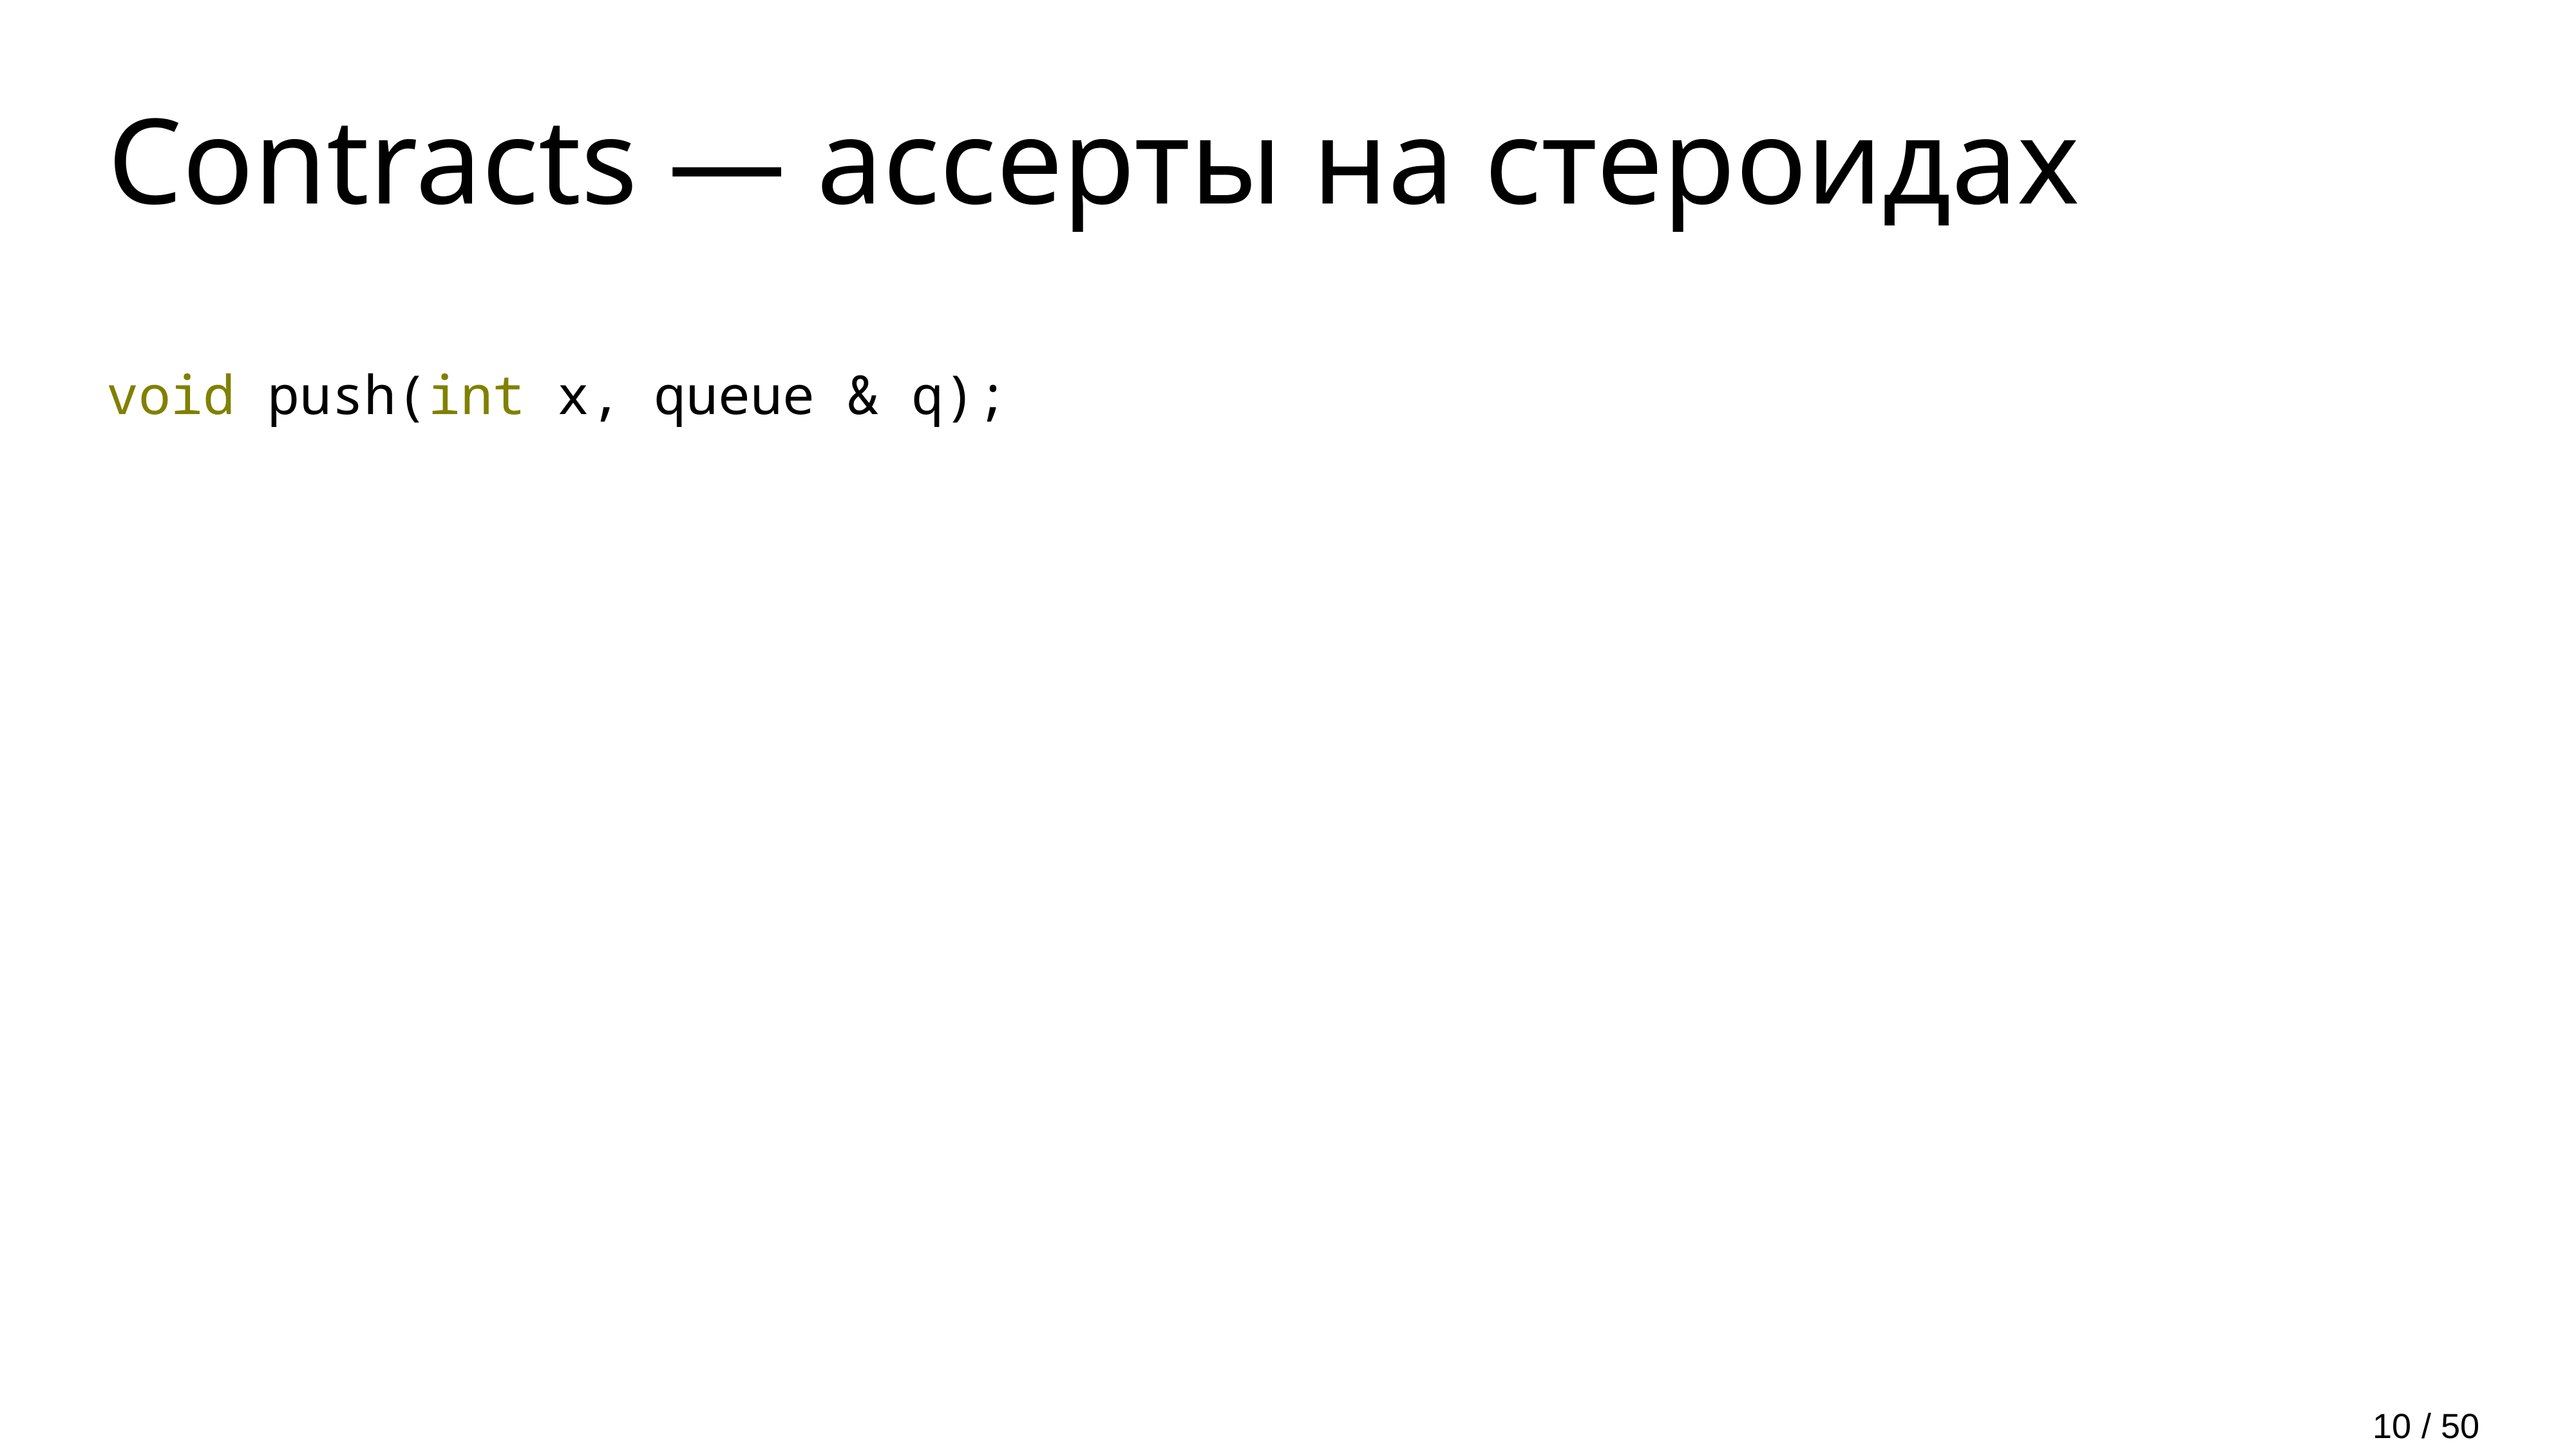

# Contracts — ассерты на стероидах
void push(int x, queue & q);